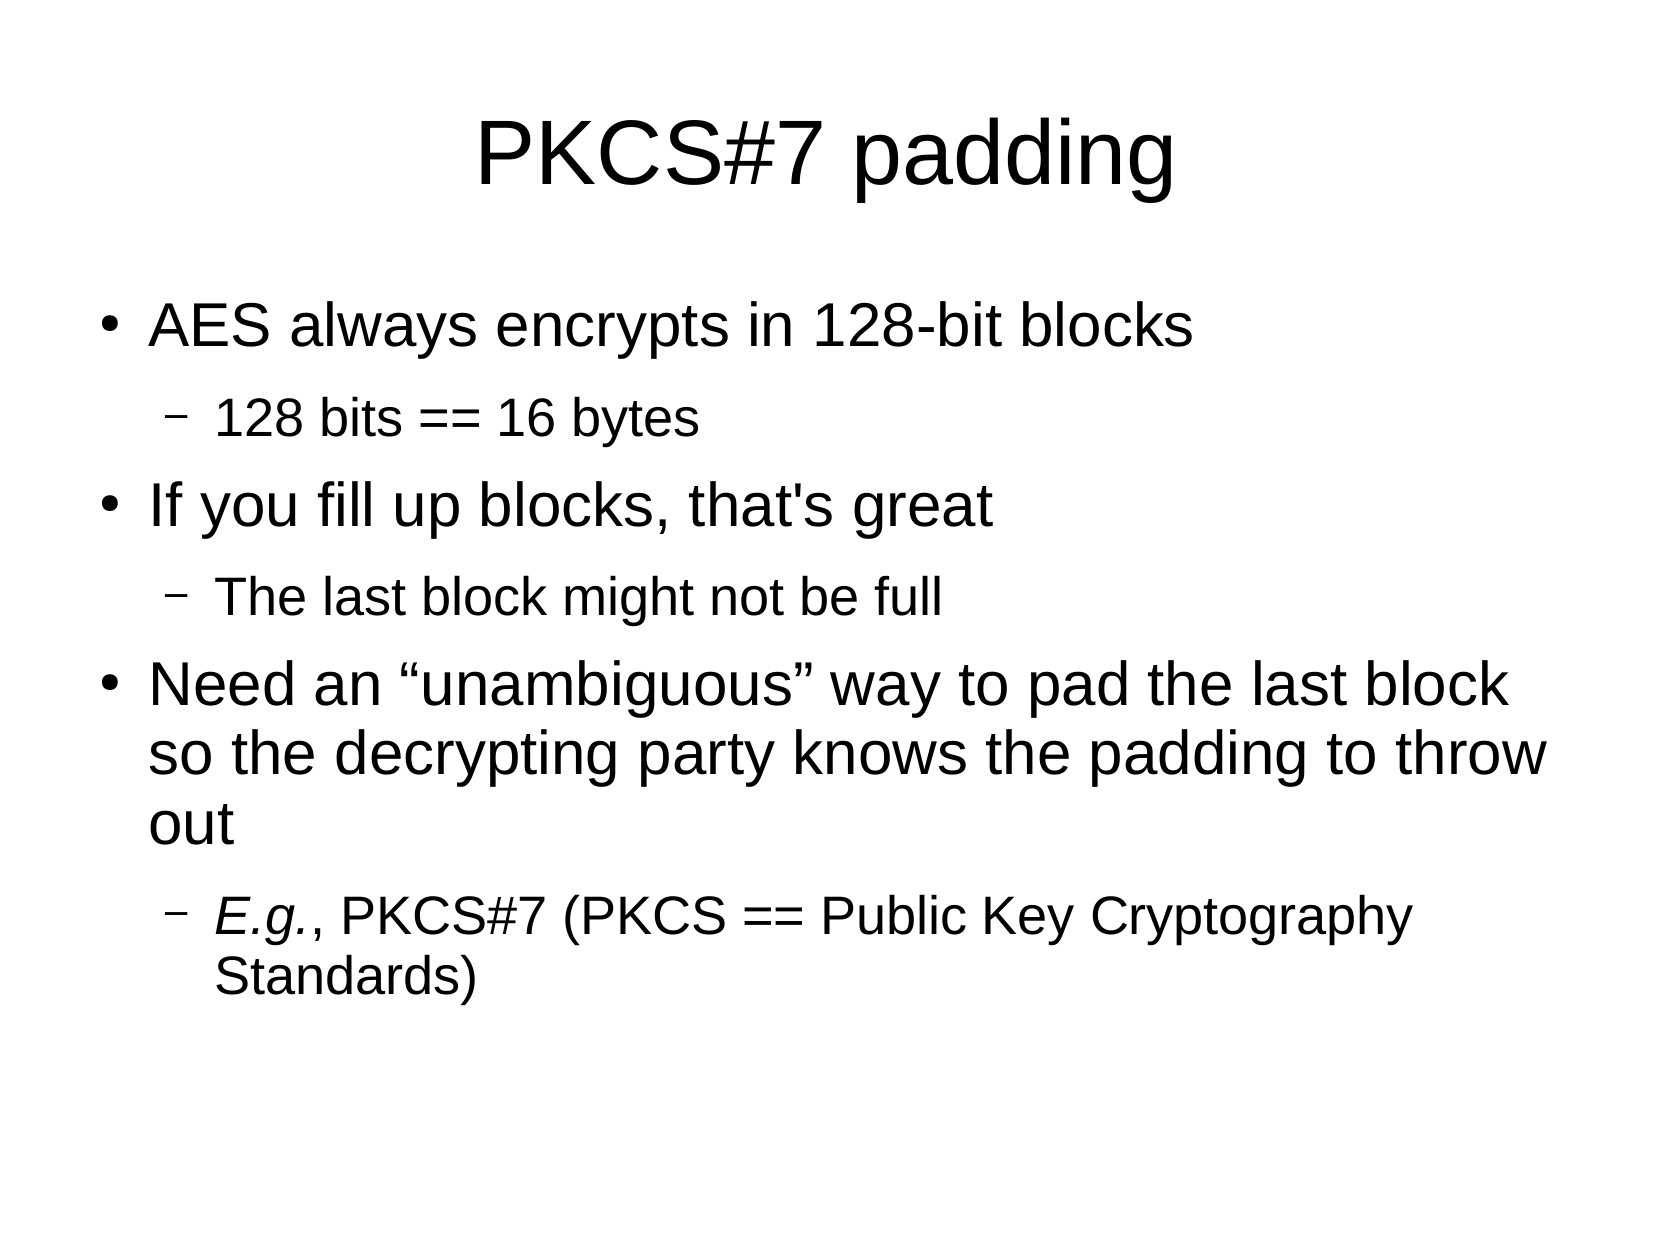

# PKCS#7 padding
AES always encrypts in 128-bit blocks
128 bits == 16 bytes
If you fill up blocks, that's great
The last block might not be full
Need an “unambiguous” way to pad the last block so the decrypting party knows the padding to throw out
E.g., PKCS#7 (PKCS == Public Key Cryptography Standards)